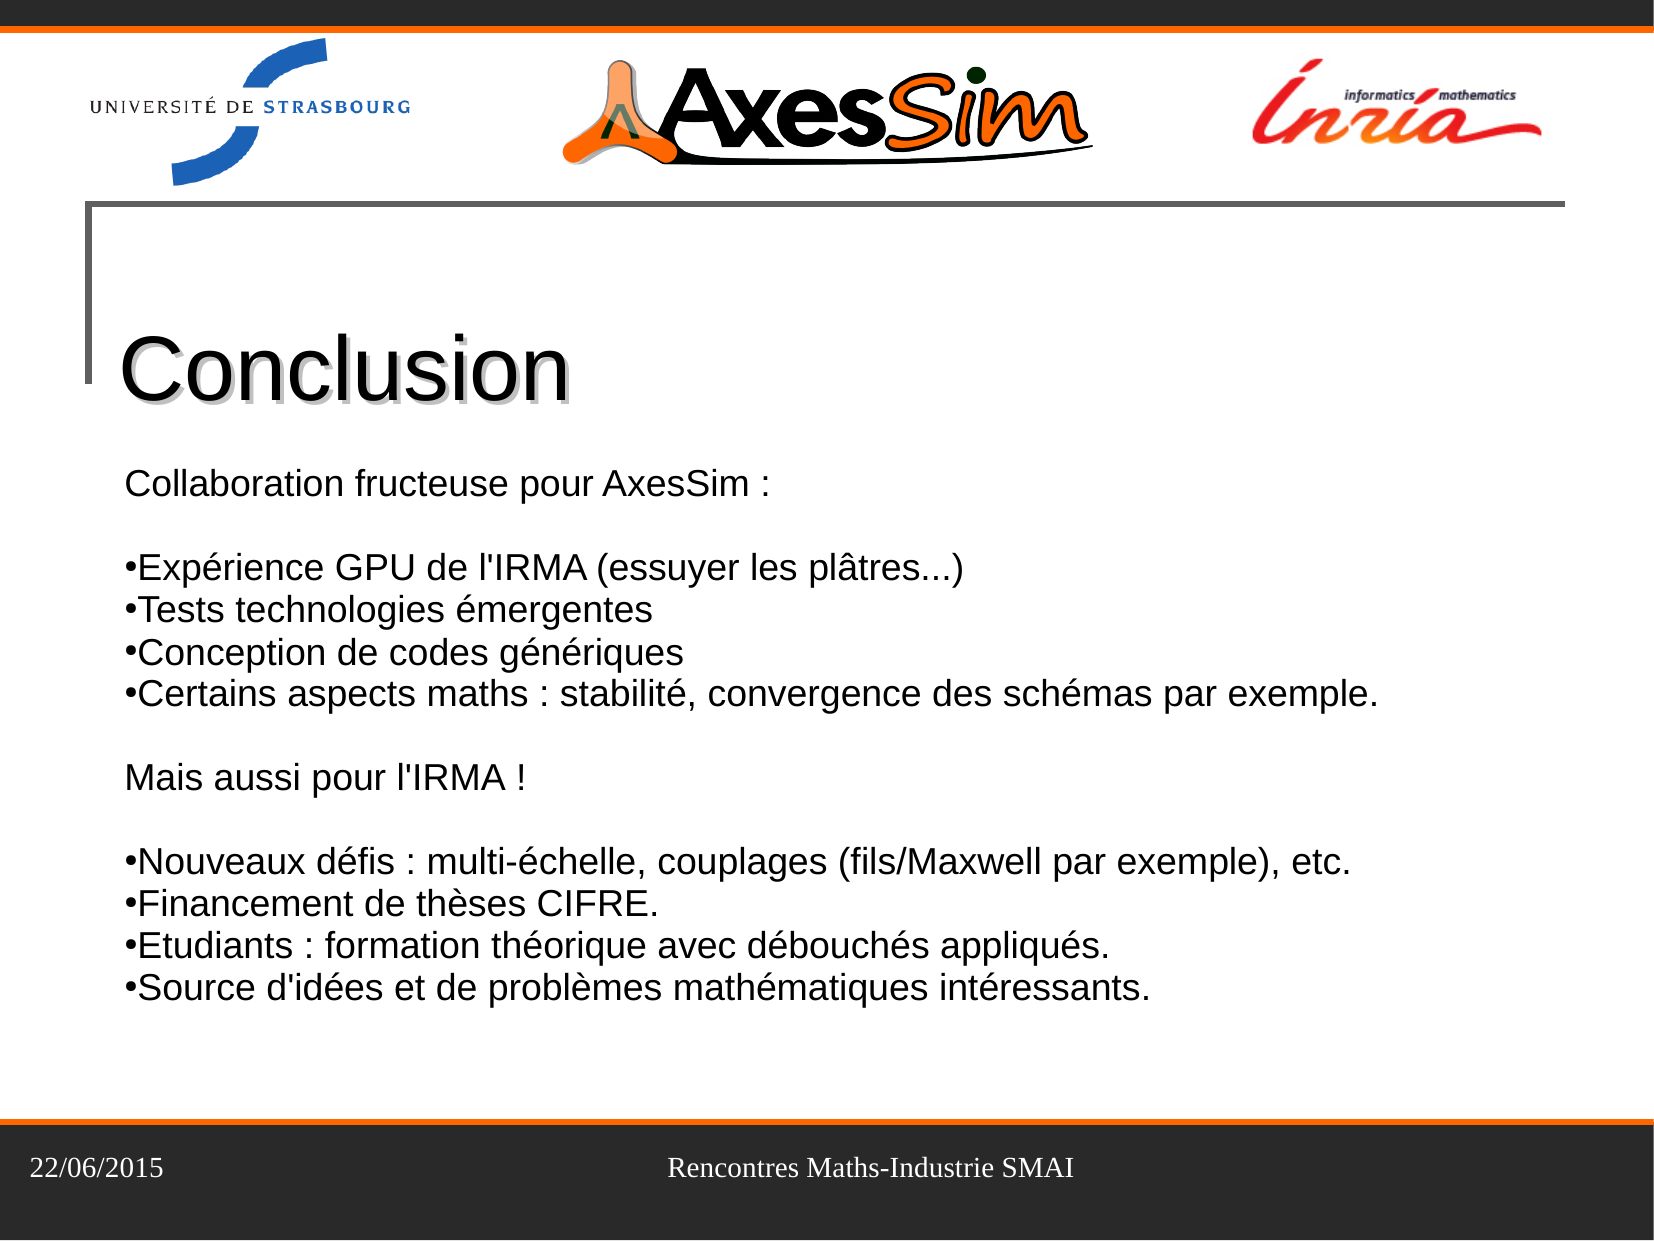

# Conclusion
Collaboration fructeuse pour AxesSim :
Expérience GPU de l'IRMA (essuyer les plâtres...)
Tests technologies émergentes
Conception de codes génériques
Certains aspects maths : stabilité, convergence des schémas par exemple.
Mais aussi pour l'IRMA !
Nouveaux défis : multi-échelle, couplages (fils/Maxwell par exemple), etc.
Financement de thèses CIFRE.
Etudiants : formation théorique avec débouchés appliqués.
Source d'idées et de problèmes mathématiques intéressants.
22/06/2015
Rencontres Maths-Industrie SMAI